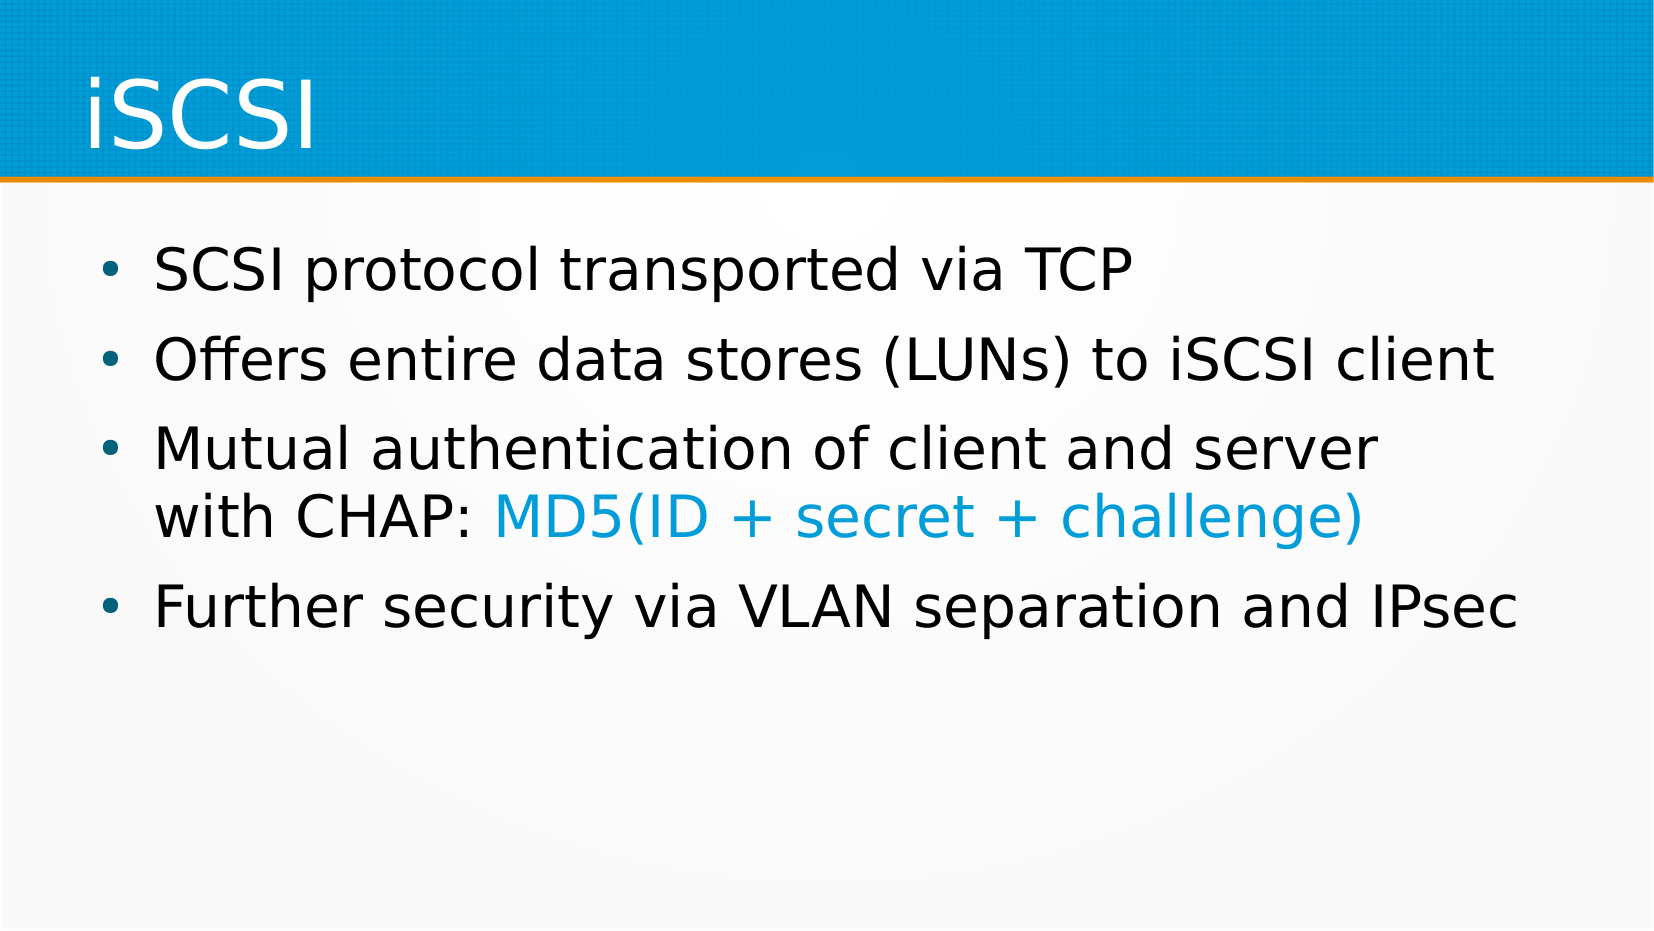

# iSCSI
SCSI protocol transported via TCP
Offers entire data stores (LUNs) to iSCSI client
Mutual authentication of client and server
with CHAP: MD5(ID + secret + challenge)
Further security via VLAN separation and IPsec